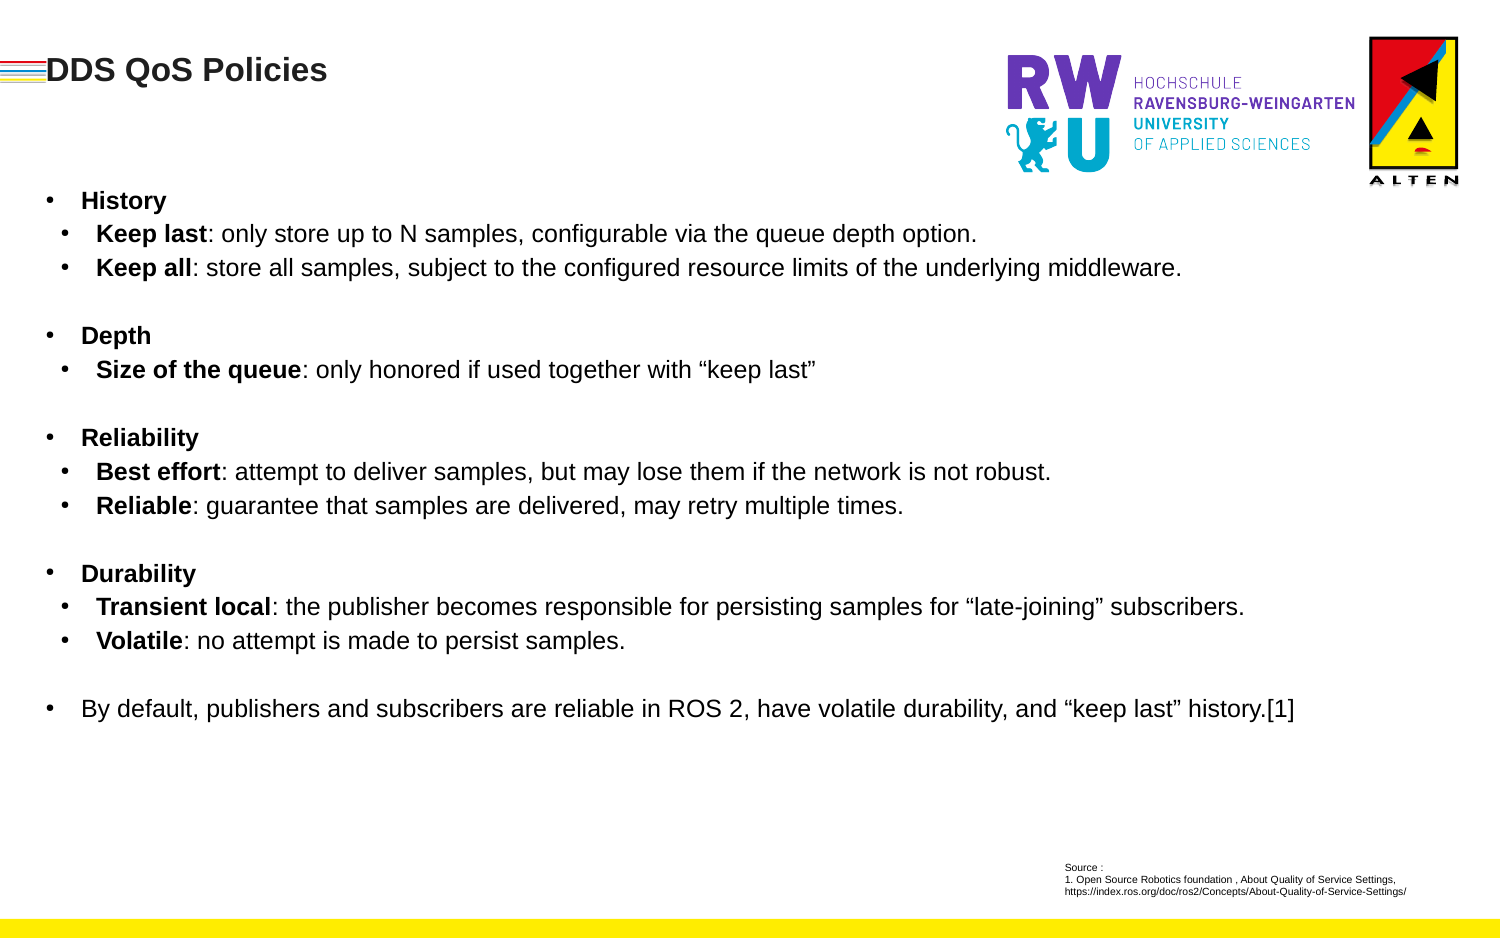

# DDS QoS Policies
History
Keep last: only store up to N samples, configurable via the queue depth option.
Keep all: store all samples, subject to the configured resource limits of the underlying middleware.
Depth
Size of the queue: only honored if used together with “keep last”
Reliability
Best effort: attempt to deliver samples, but may lose them if the network is not robust.
Reliable: guarantee that samples are delivered, may retry multiple times.
Durability
Transient local: the publisher becomes responsible for persisting samples for “late-joining” subscribers.
Volatile: no attempt is made to persist samples.
By default, publishers and subscribers are reliable in ROS 2, have volatile durability, and “keep last” history.[1]
Source :
1. Open Source Robotics foundation , About Quality of Service Settings, https://index.ros.org/doc/ros2/Concepts/About-Quality-of-Service-Settings/